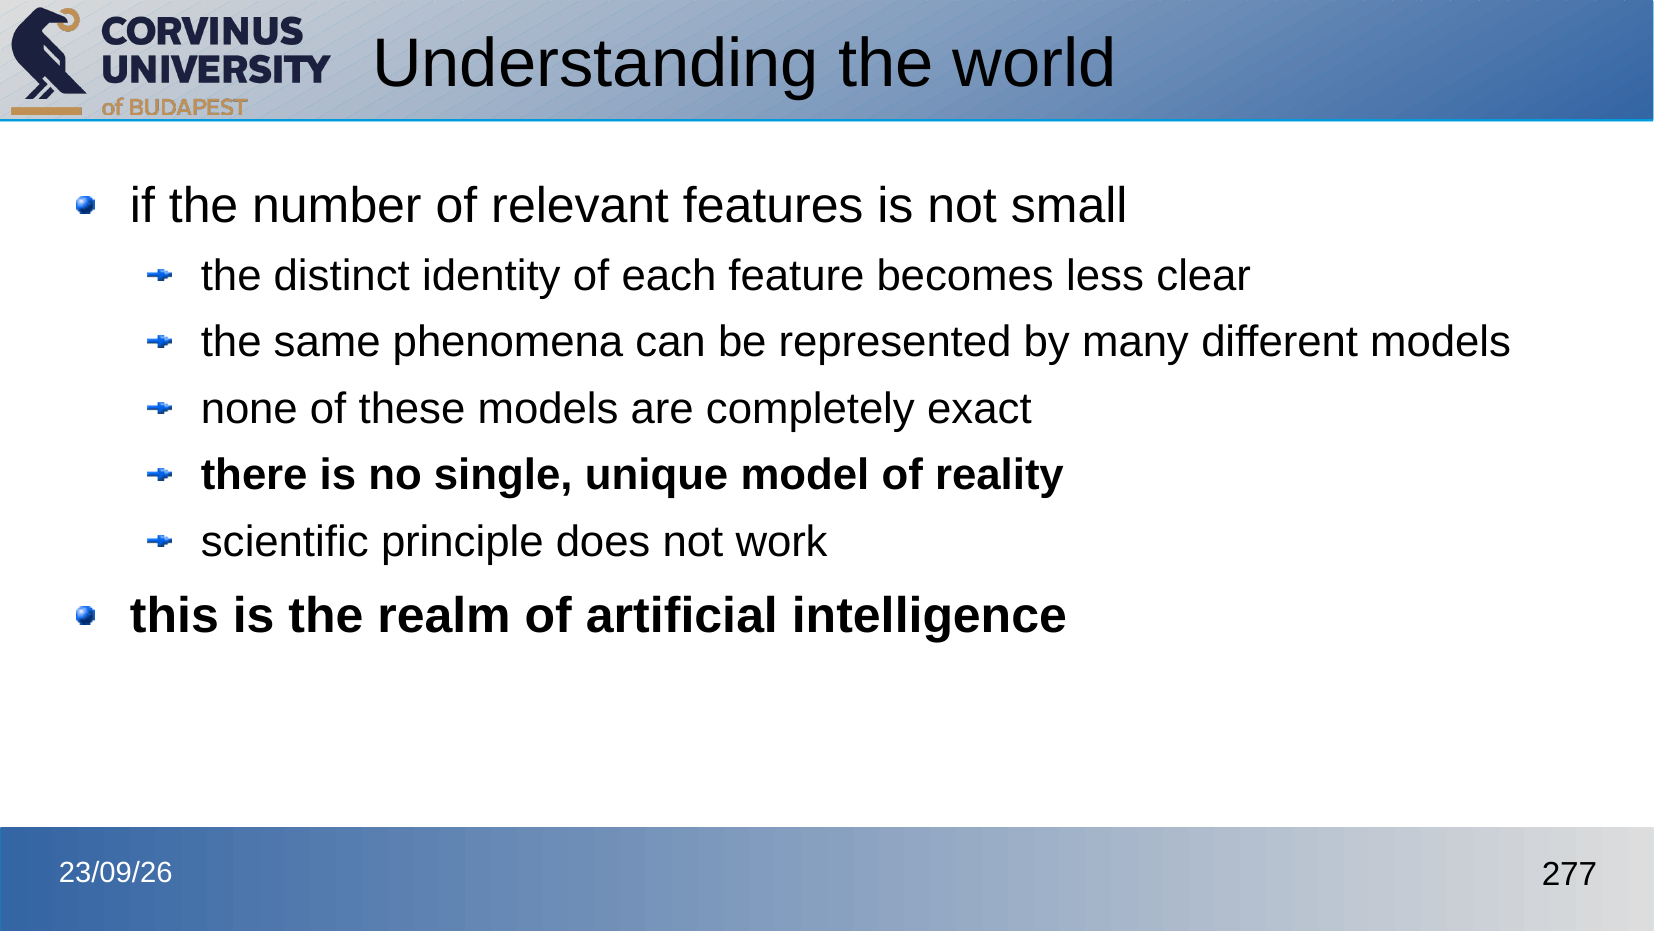

# Understanding the world
if the number of relevant features is not small
the distinct identity of each feature becomes less clear
the same phenomena can be represented by many different models
none of these models are completely exact
there is no single, unique model of reality
scientific principle does not work
this is the realm of artificial intelligence